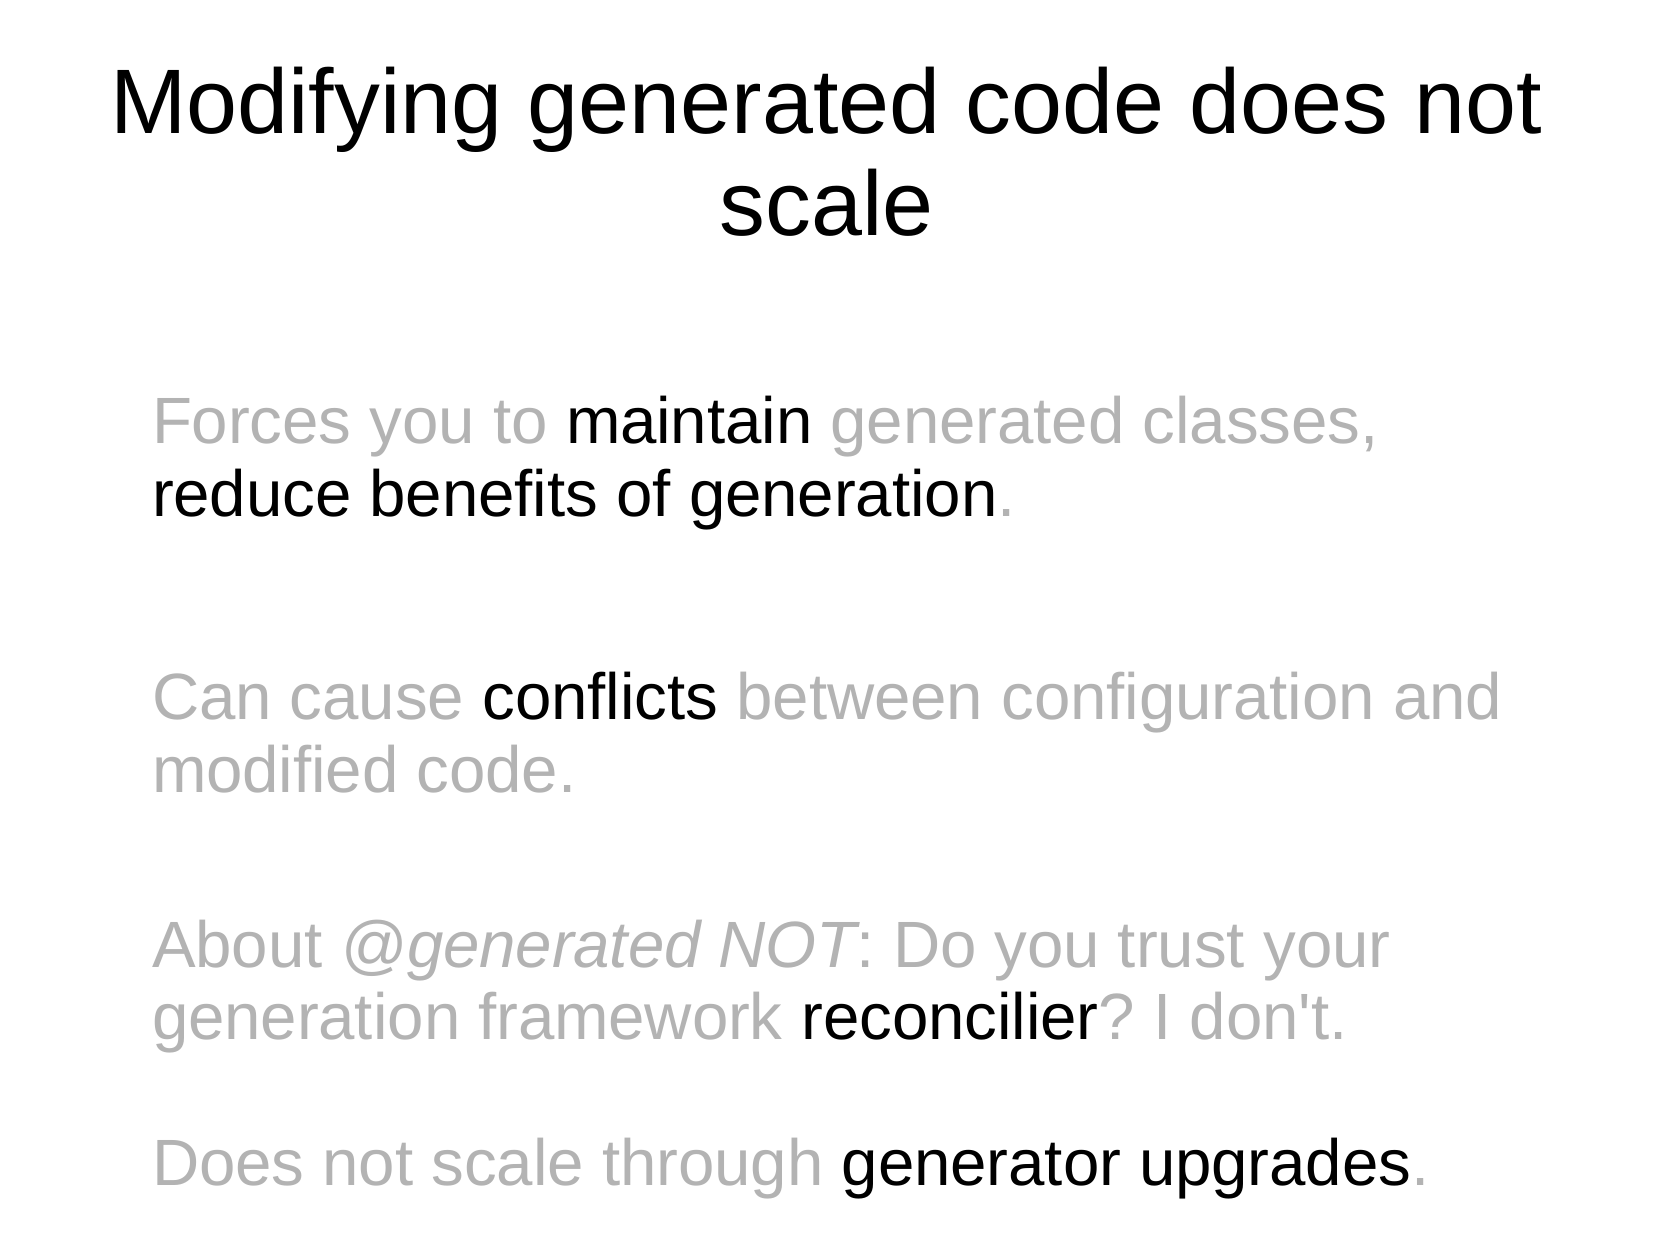

# Modifying generated code does not scale
Forces you to maintain generated classes, reduce benefits of generation.
Can cause conflicts between configuration and modified code.
About @generated NOT: Do you trust your generation framework reconcilier? I don't.
Does not scale through generator upgrades.